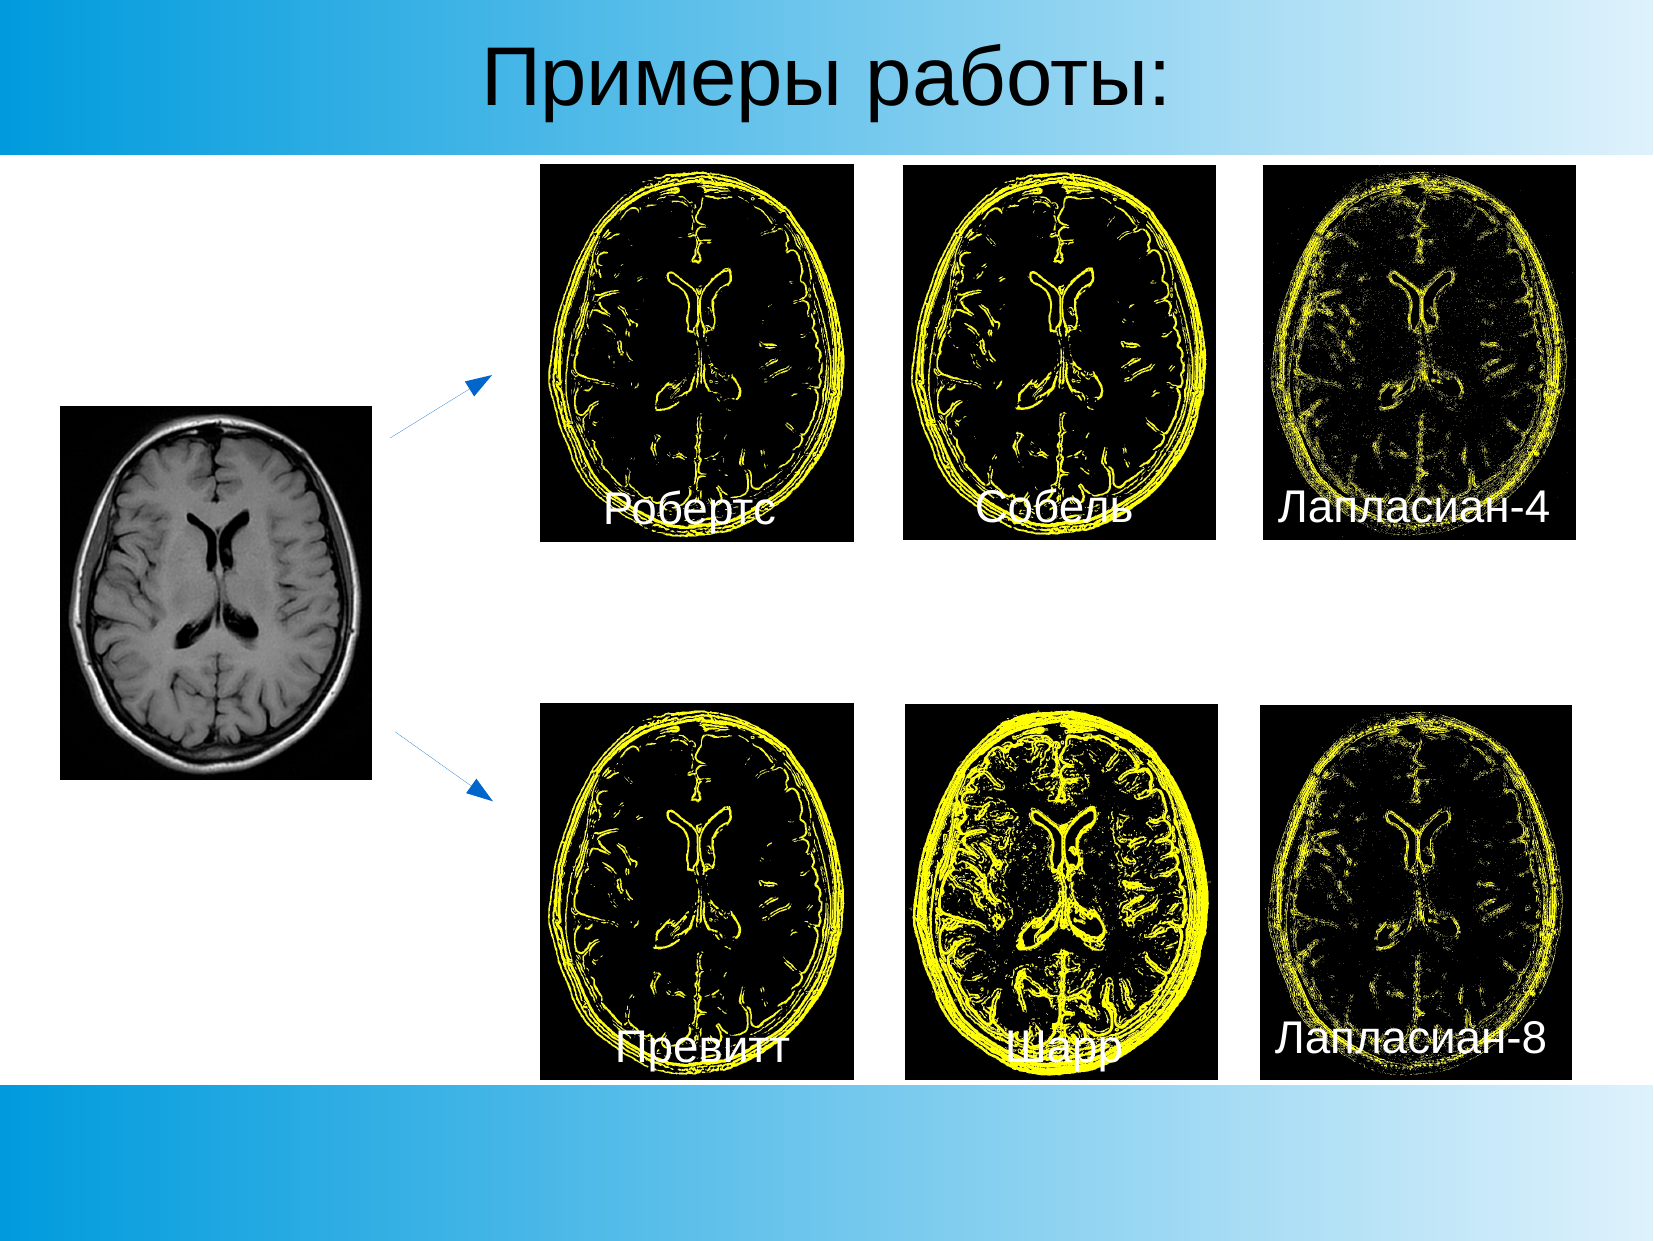

# Примеры работы:
Собель
Лапласиан-4
Робертс
Лапласиан-8
Превитт
Шарр